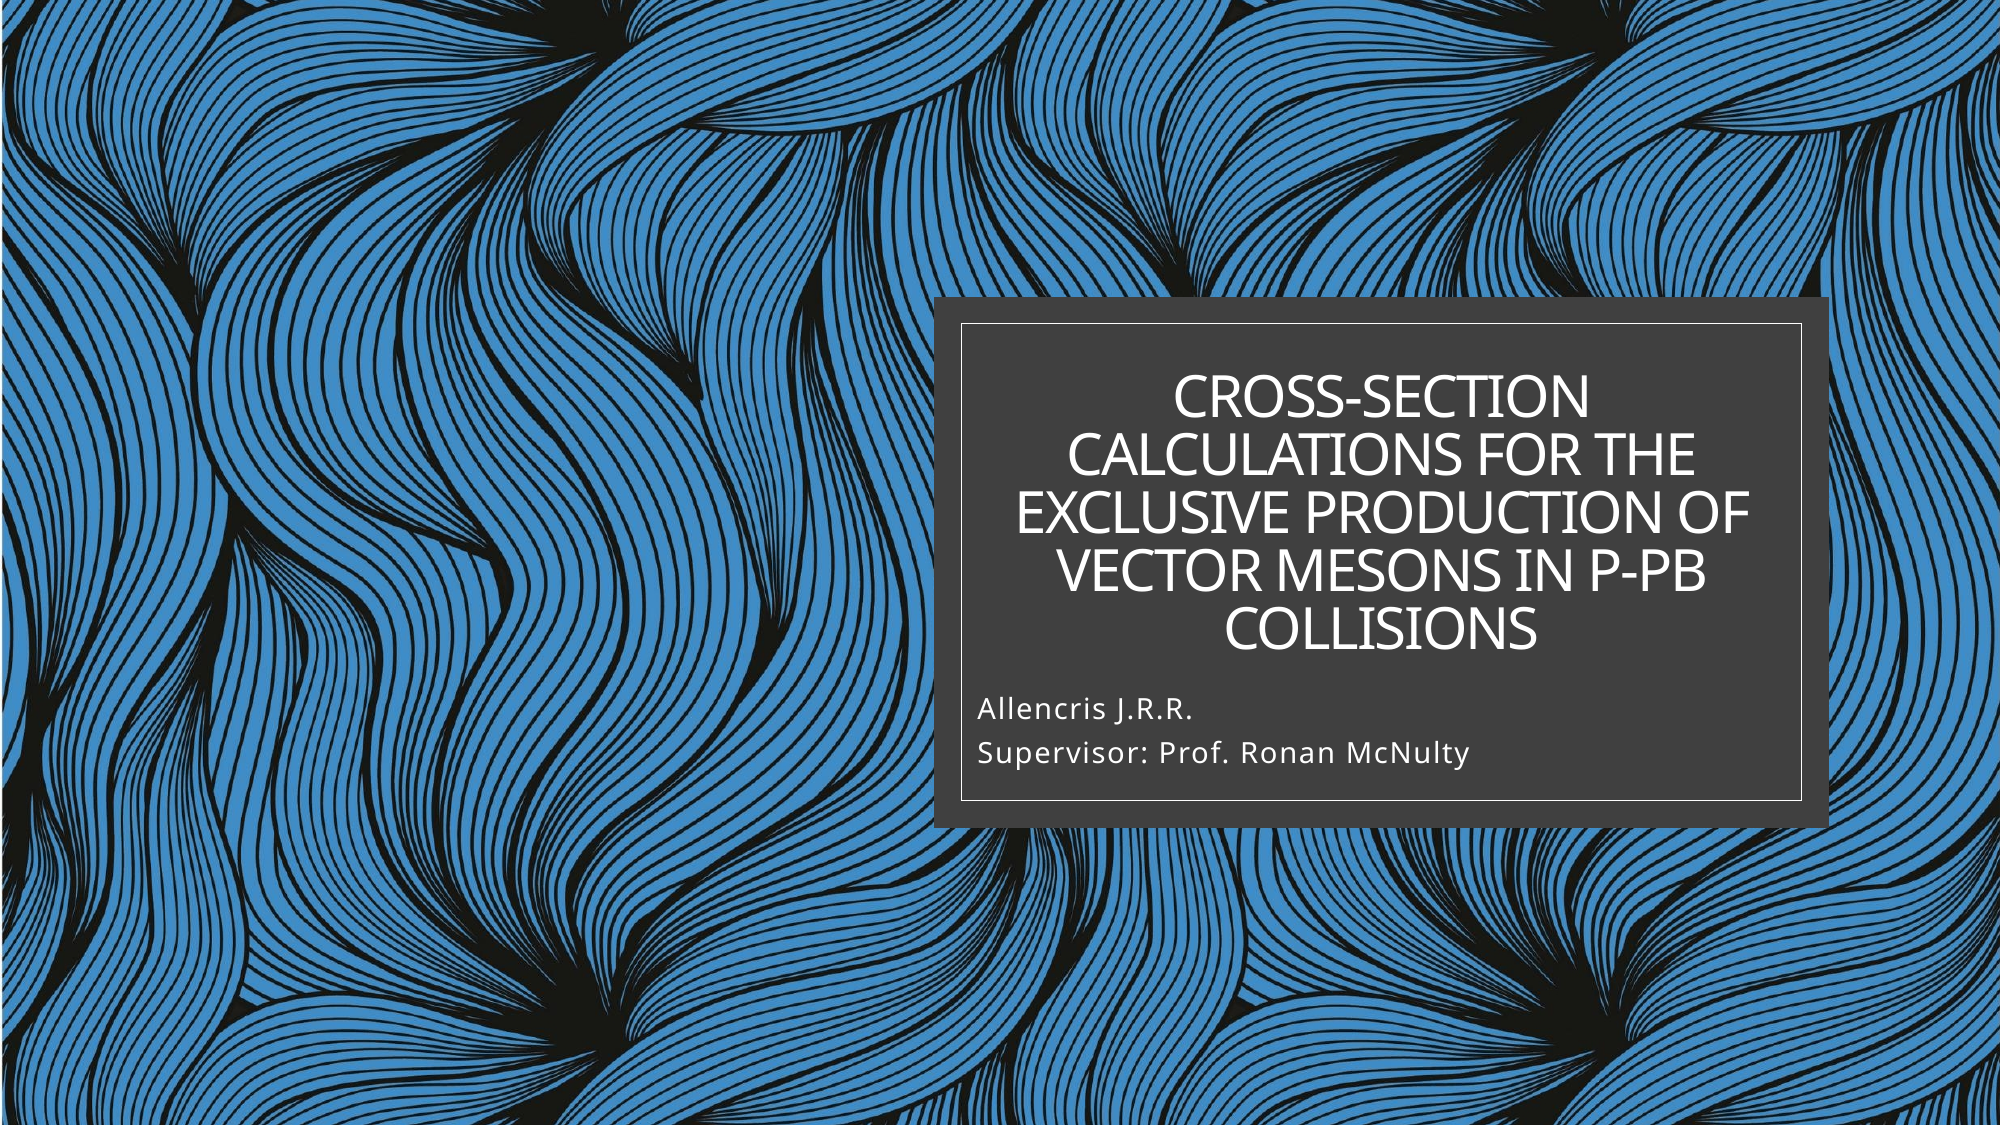

# Cross-section Calculations for the Exclusive production of vector mesons in p-PB collisions
Allencris J.R.R.
Supervisor: Prof. Ronan McNulty